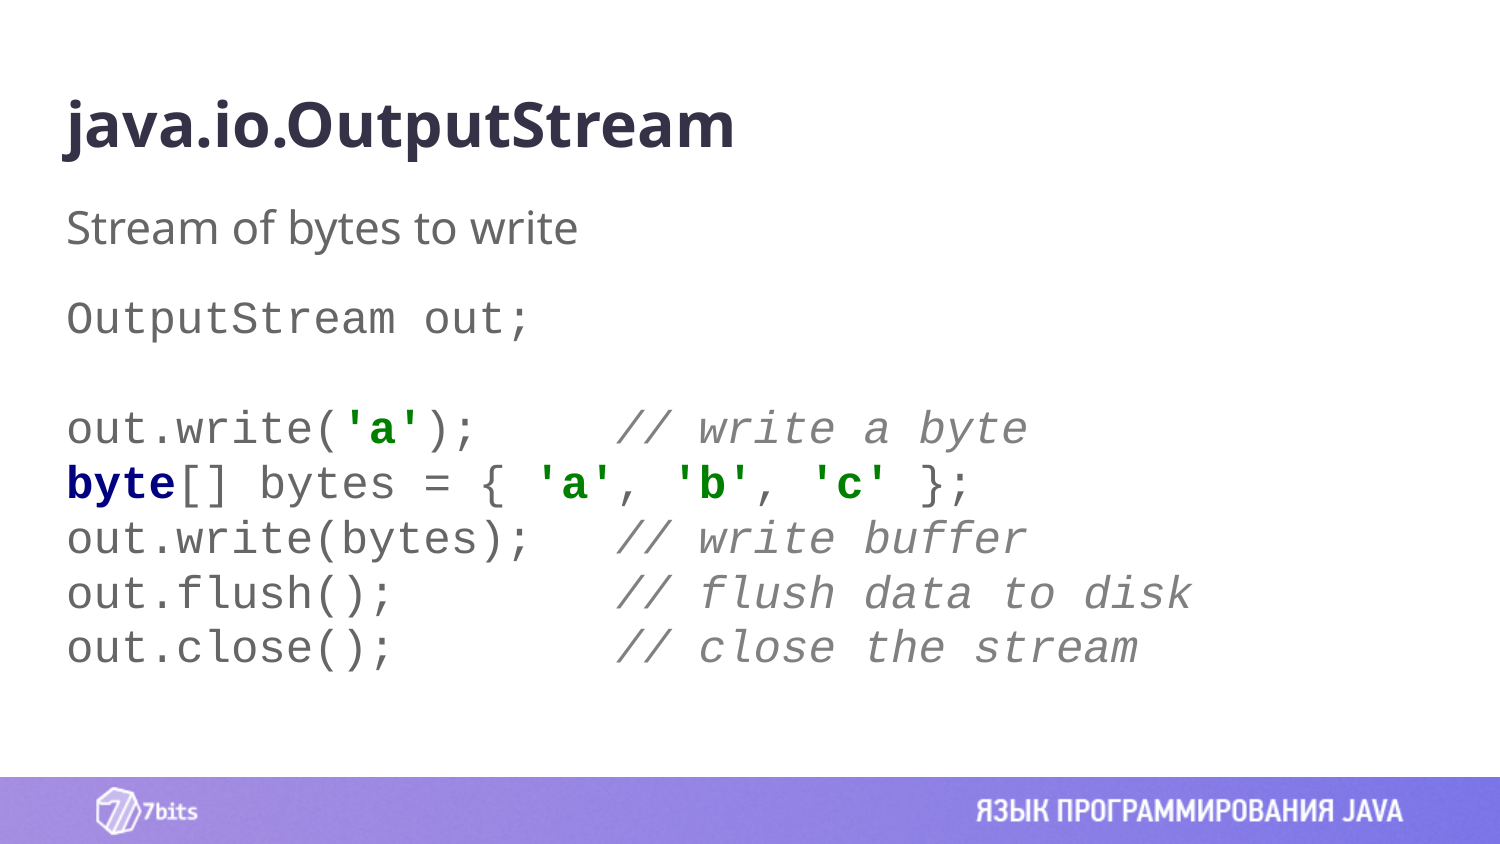

# java.io.OutputStream
Stream of bytes to write
OutputStream out;
out.write('a'); // write a byte
byte[] bytes = { 'a', 'b', 'c' };
out.write(bytes); // write buffer
out.flush(); // flush data to disk
out.close(); // close the stream